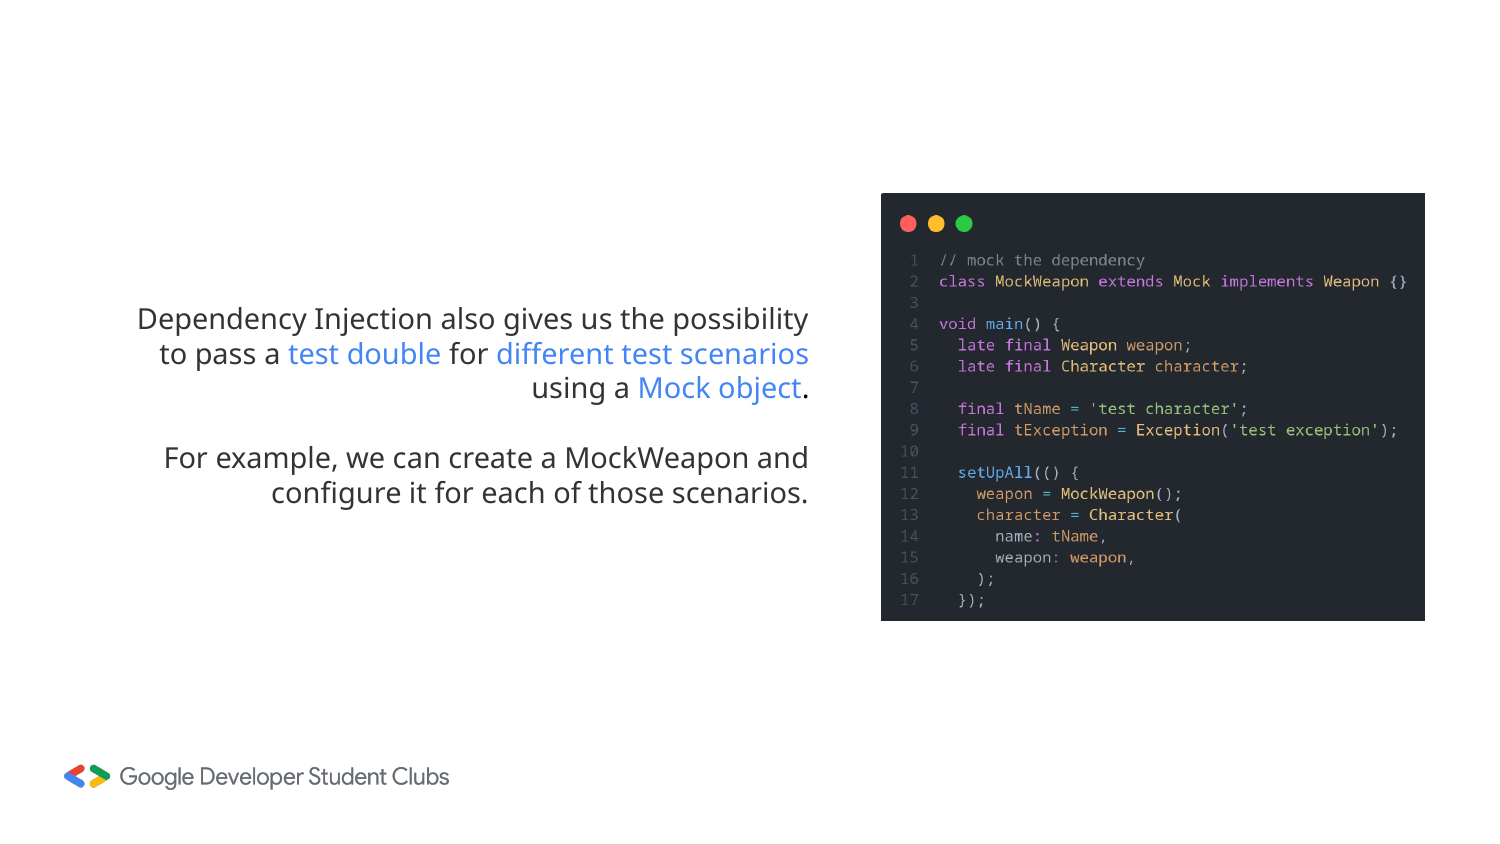

# Dependency Injection also gives us the possibility to pass a test double for different test scenarios using a Mock object. For example, we can create a MockWeapon and configure it for each of those scenarios.